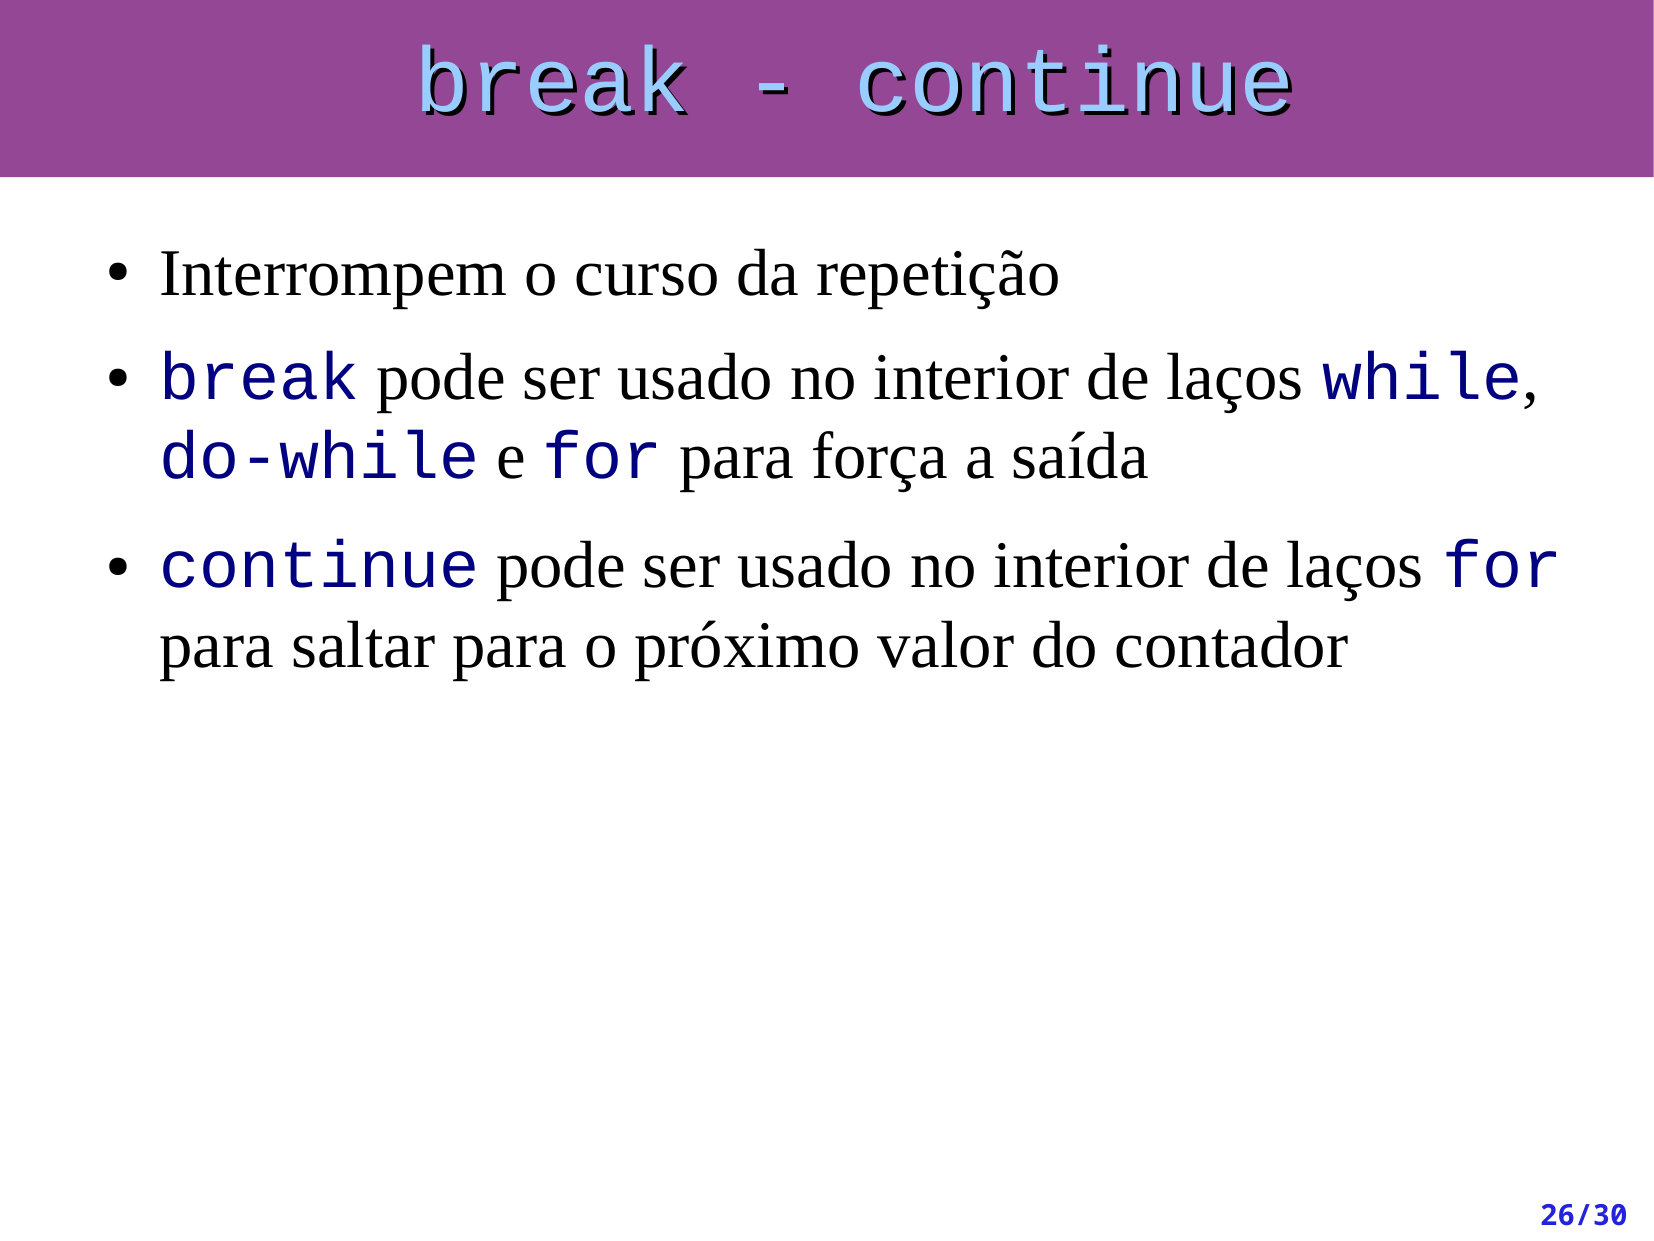

# break - continue
Interrompem o curso da repetição
break pode ser usado no interior de laços while, do-while e for para força a saída
continue pode ser usado no interior de laços for para saltar para o próximo valor do contador
26